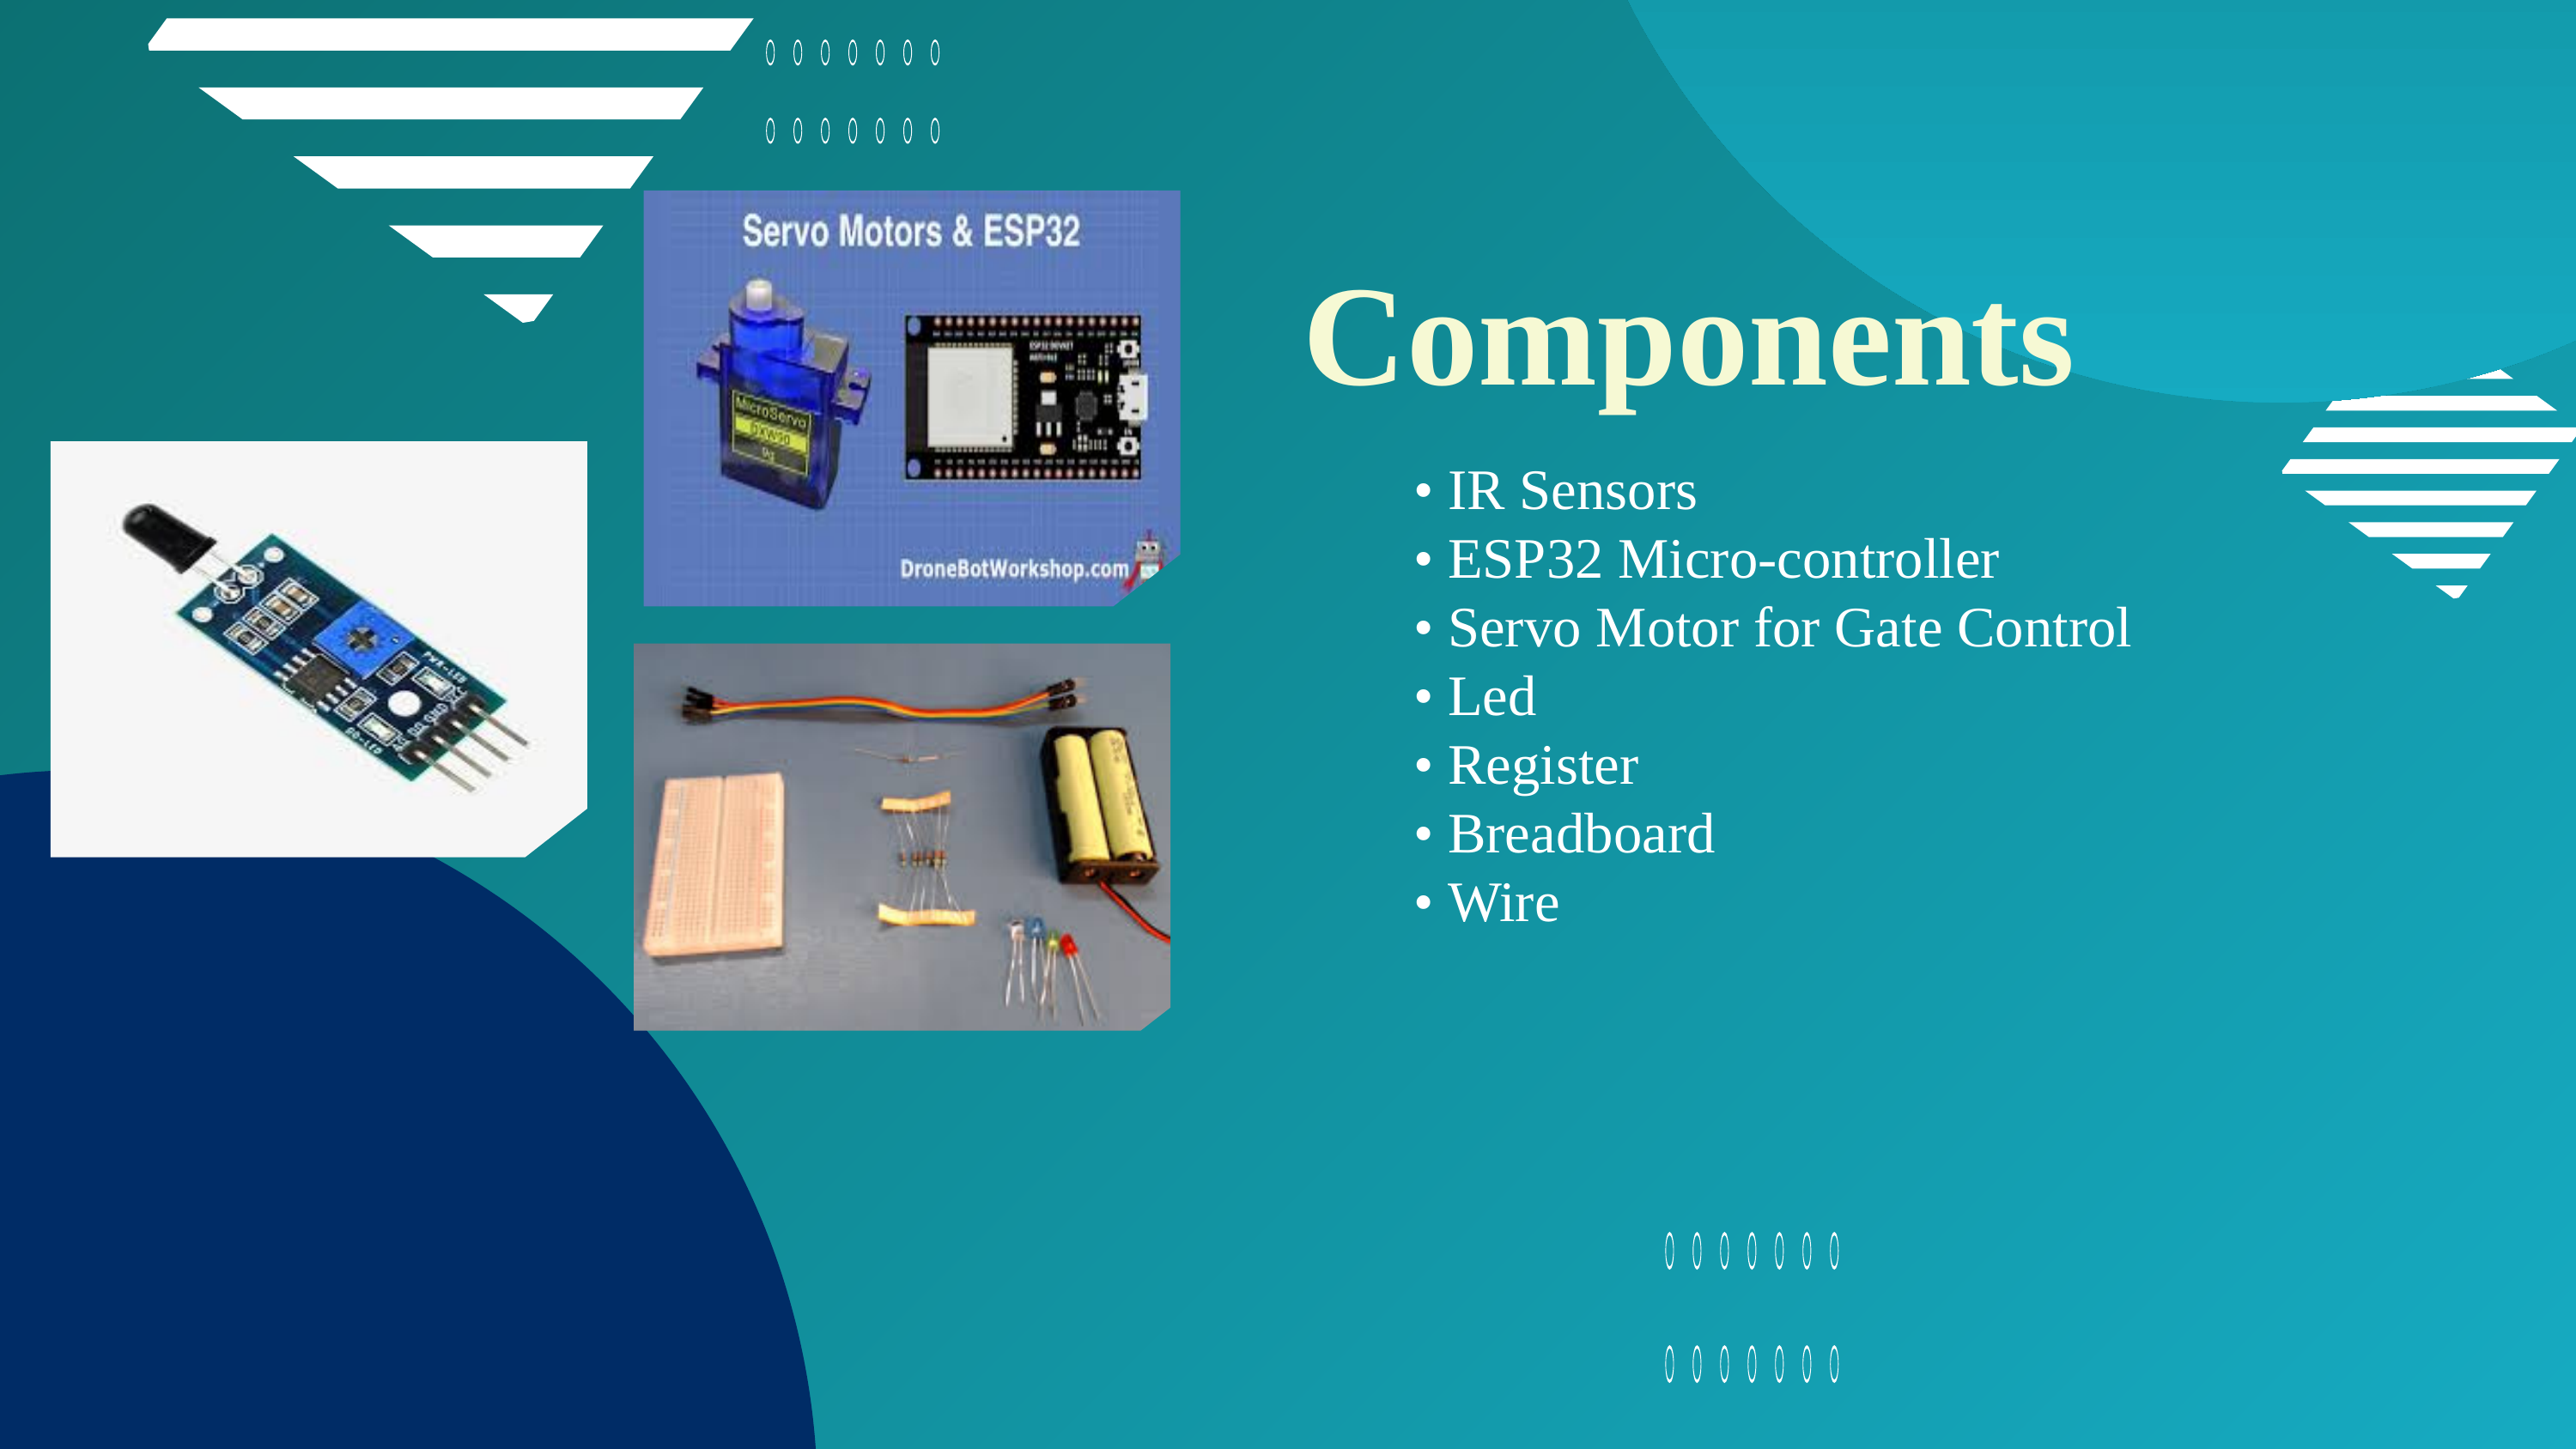

Components
• IR Sensors
• ESP32 Micro-controller
• Servo Motor for Gate Control
• Led
• Register
• Breadboard
• Wire